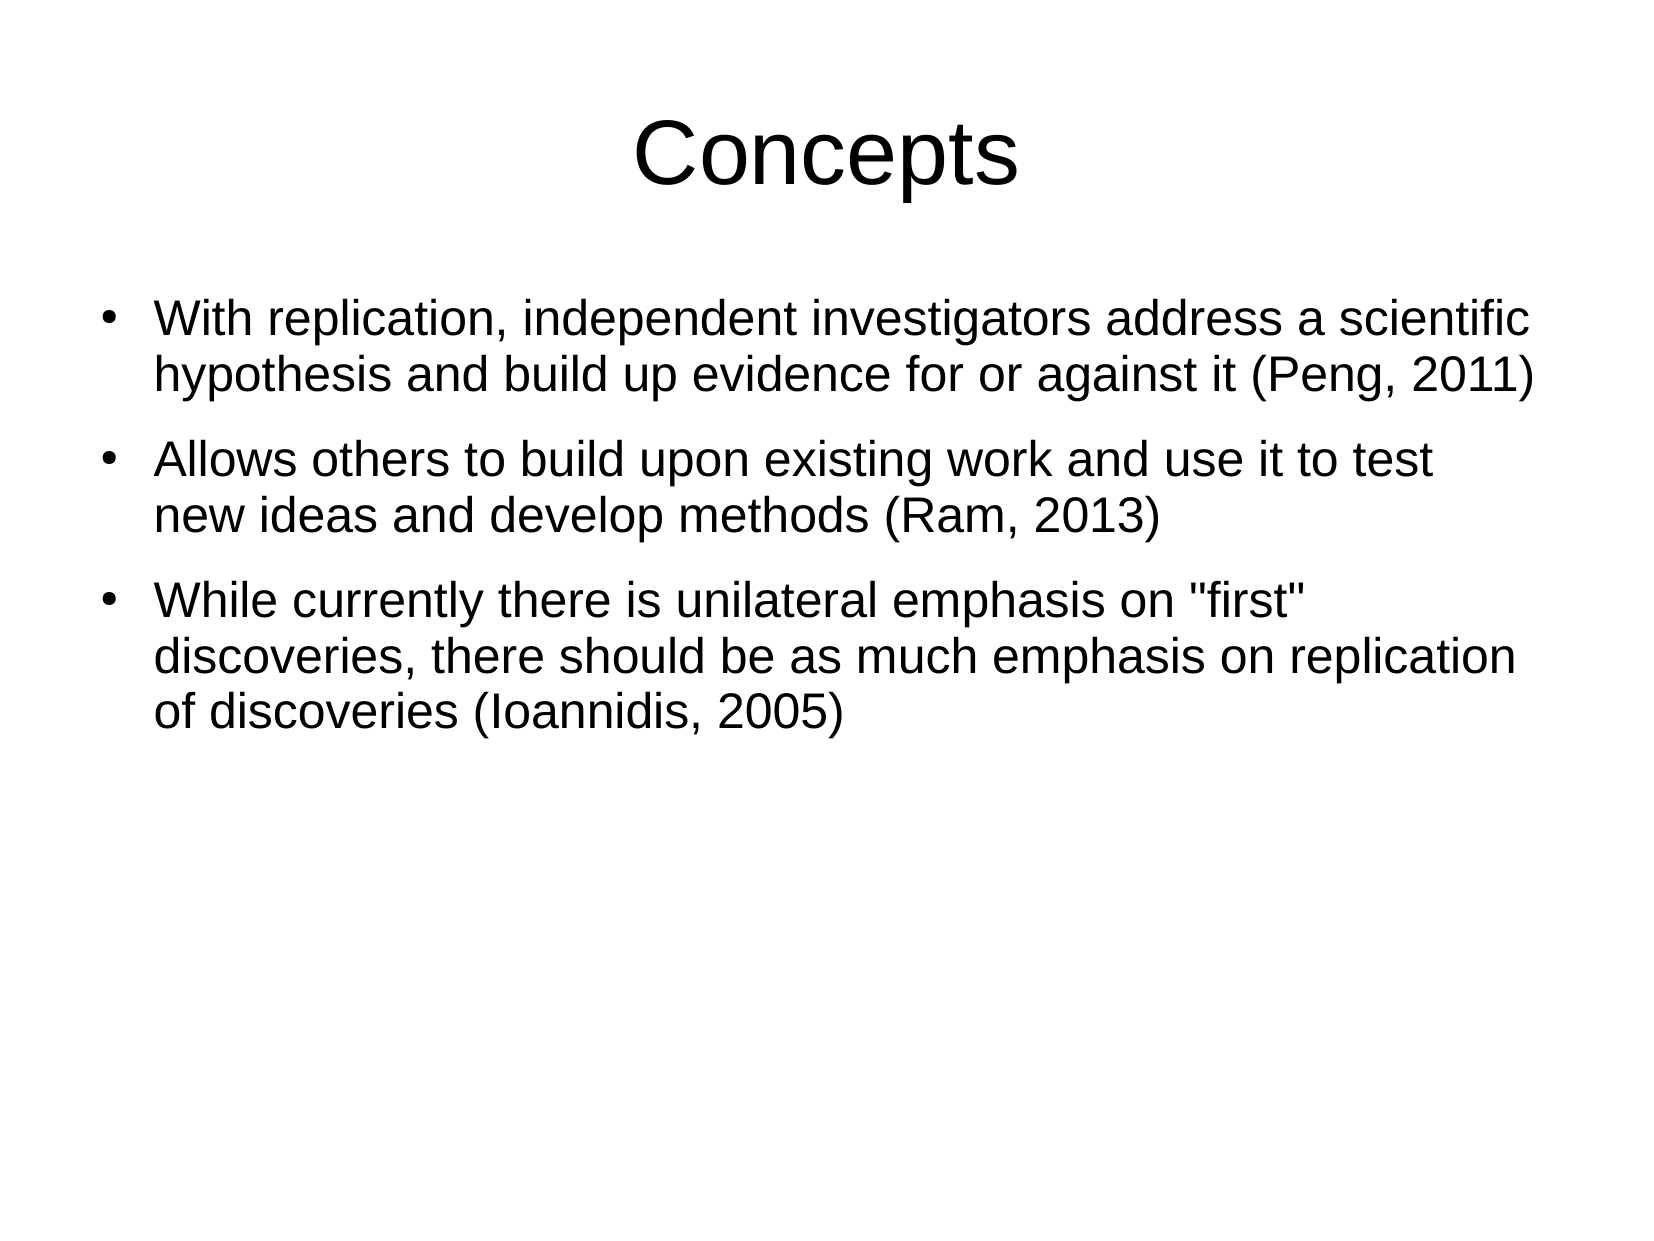

# Concepts
With replication, independent investigators address a scientific hypothesis and build up evidence for or against it (Peng, 2011)
Allows others to build upon existing work and use it to test new ideas and develop methods (Ram, 2013)
While currently there is unilateral emphasis on "first" discoveries, there should be as much emphasis on replication of discoveries (Ioannidis, 2005)